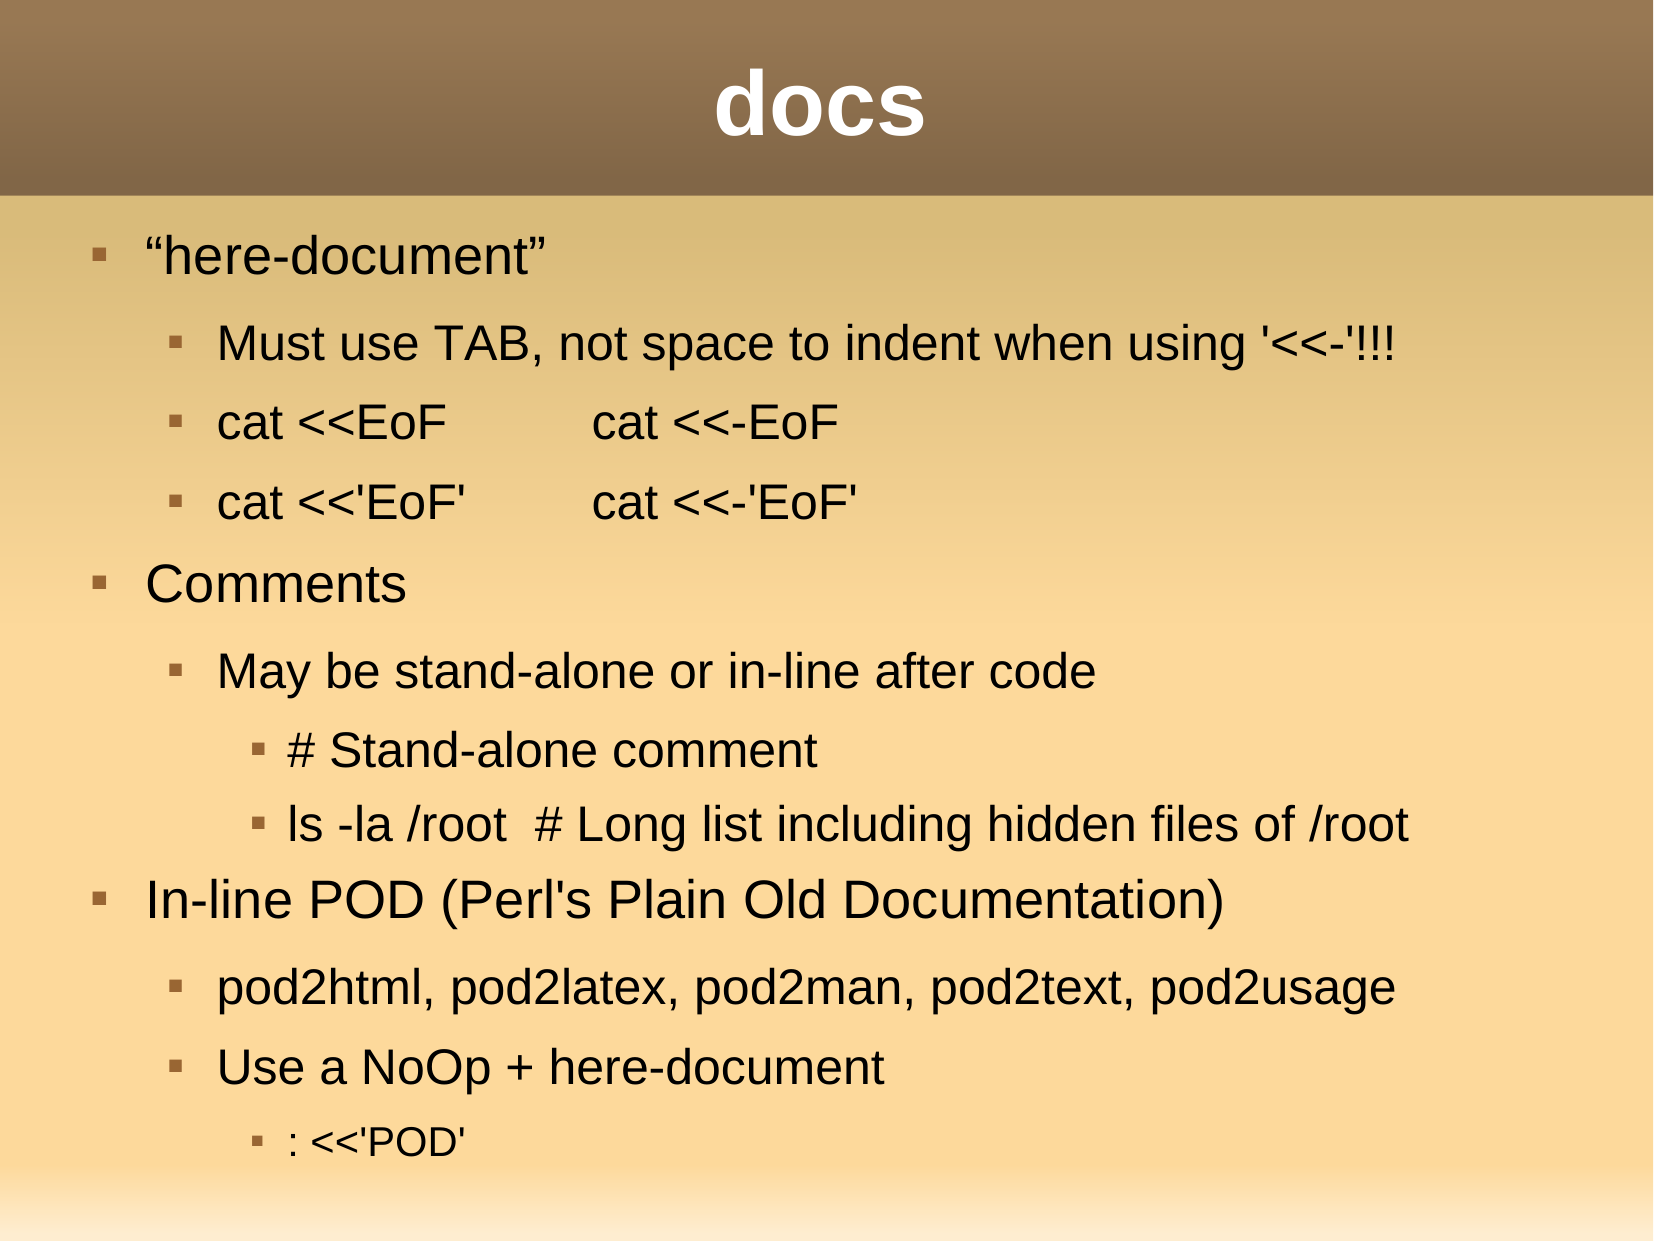

# docs
“here-document”
Must use TAB, not space to indent when using '<<-'!!!
cat <<EoF		cat <<-EoF
cat <<'EoF'		cat <<-'EoF'
Comments
May be stand-alone or in-line after code
# Stand-alone comment
ls -la /root # Long list including hidden files of /root
In-line POD (Perl's Plain Old Documentation)
pod2html, pod2latex, pod2man, pod2text, pod2usage
Use a NoOp + here-document
: <<'POD'